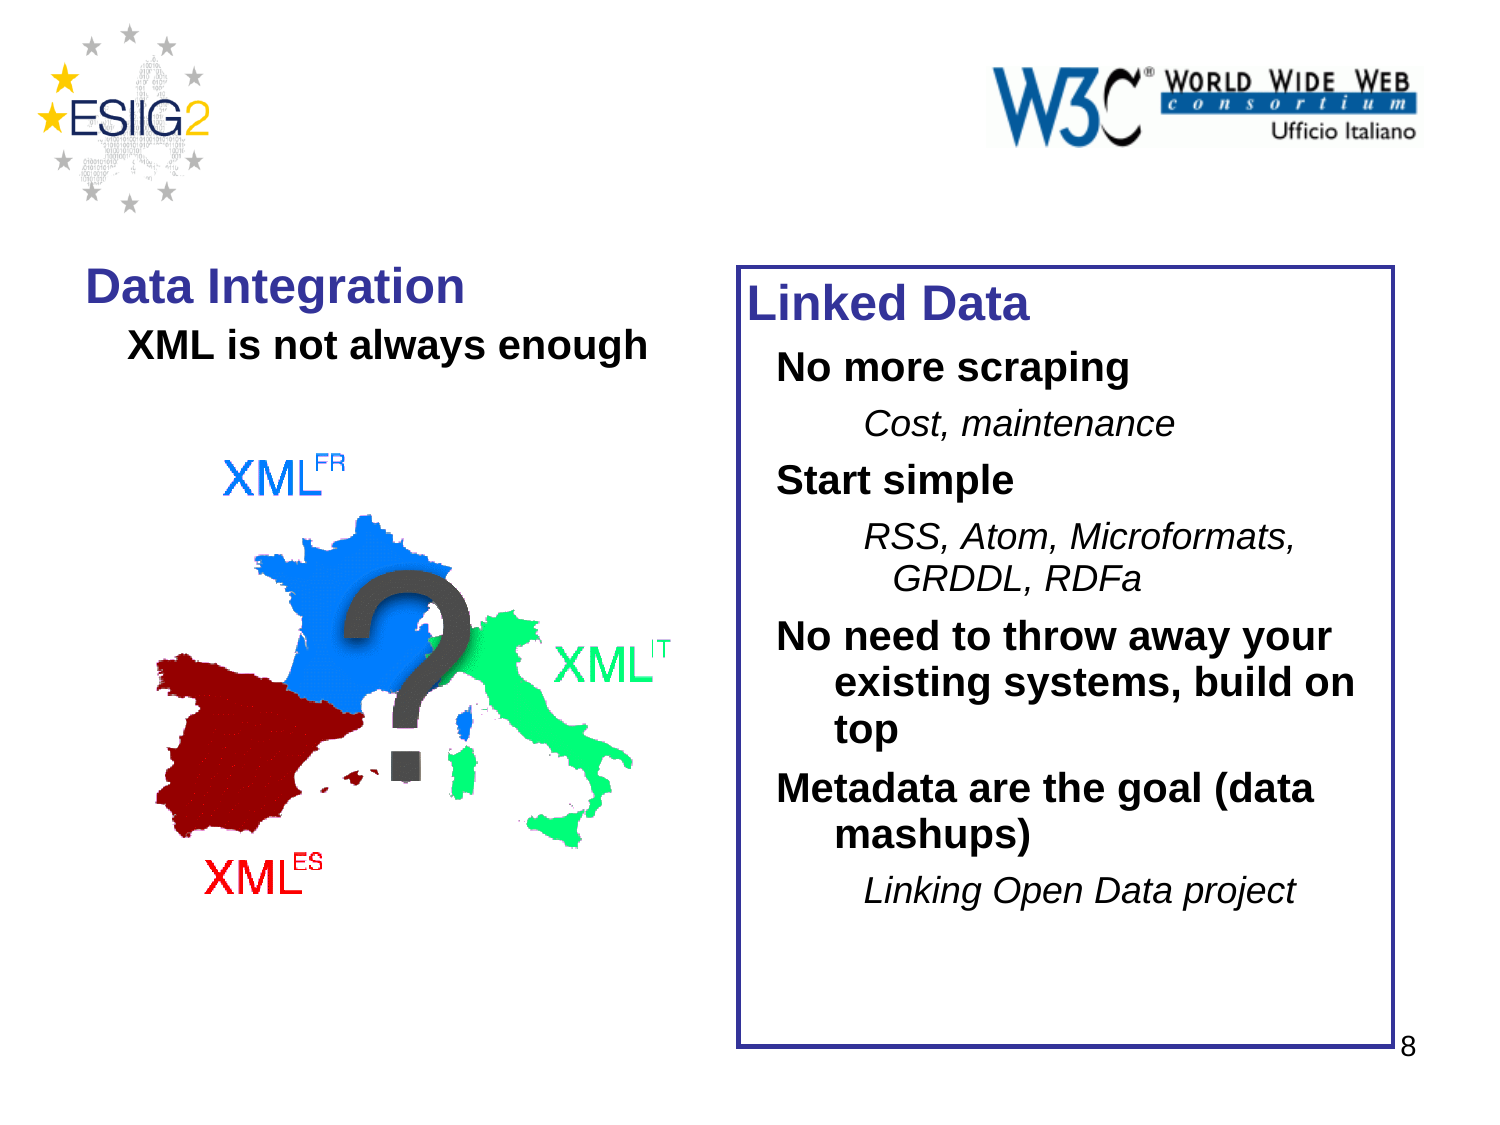

#
Data Integration
XML is not always enough
Linked Data
No more scraping
Cost, maintenance
Start simple
RSS, Atom, Microformats, GRDDL, RDFa
No need to throw away your existing systems, build on top
Metadata are the goal (data mashups)
Linking Open Data project